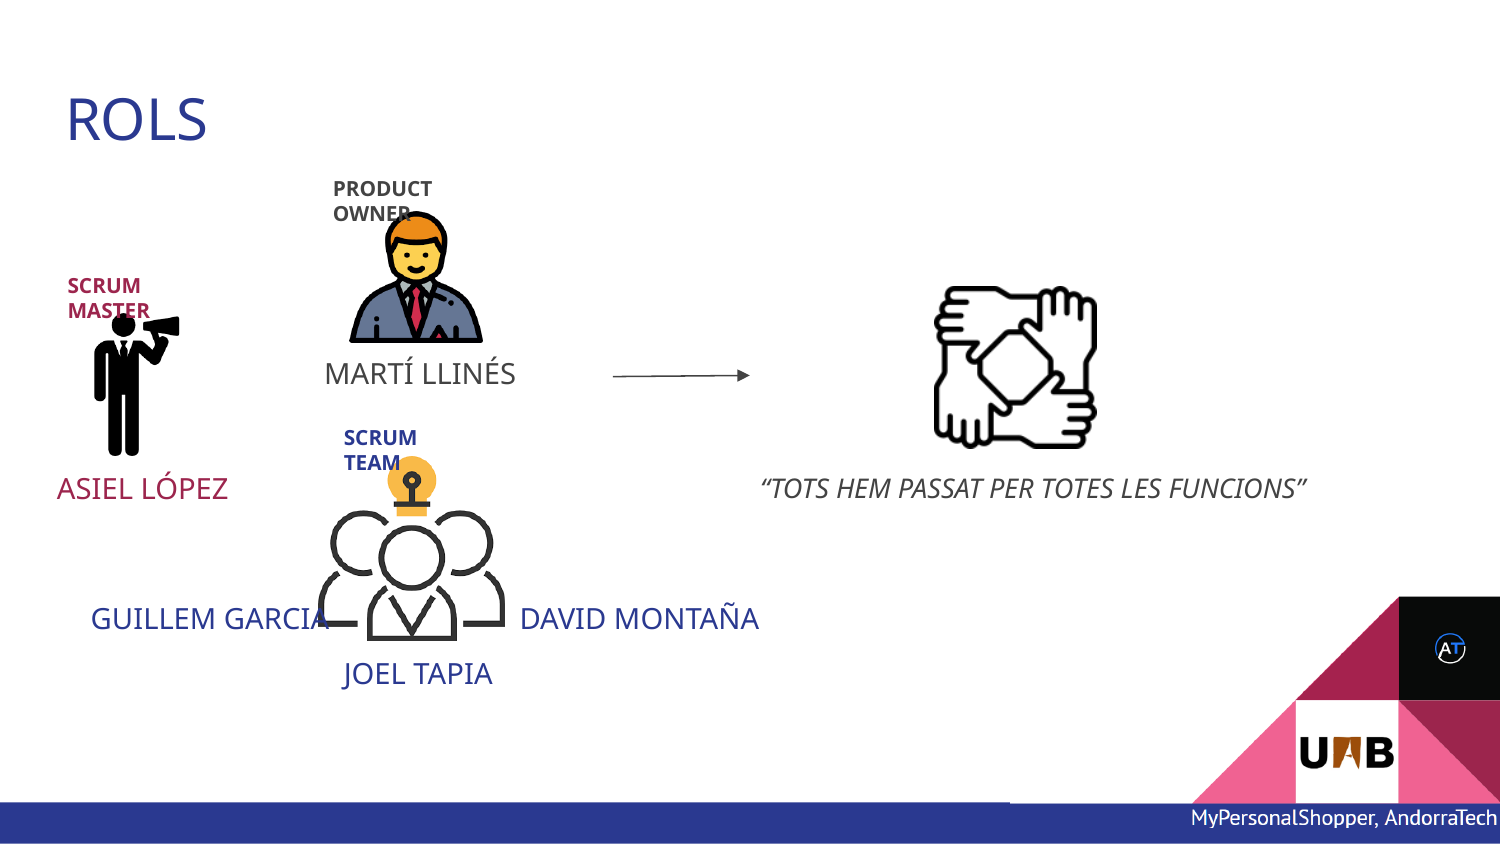

# ROLS
PRODUCT OWNER
SCRUM MASTER
MARTÍ LLINÉS
SCRUM TEAM
ASIEL LÓPEZ
“TOTS HEM PASSAT PER TOTES LES FUNCIONS”
GUILLEM GARCIA
DAVID MONTAÑA
JOEL TAPIA